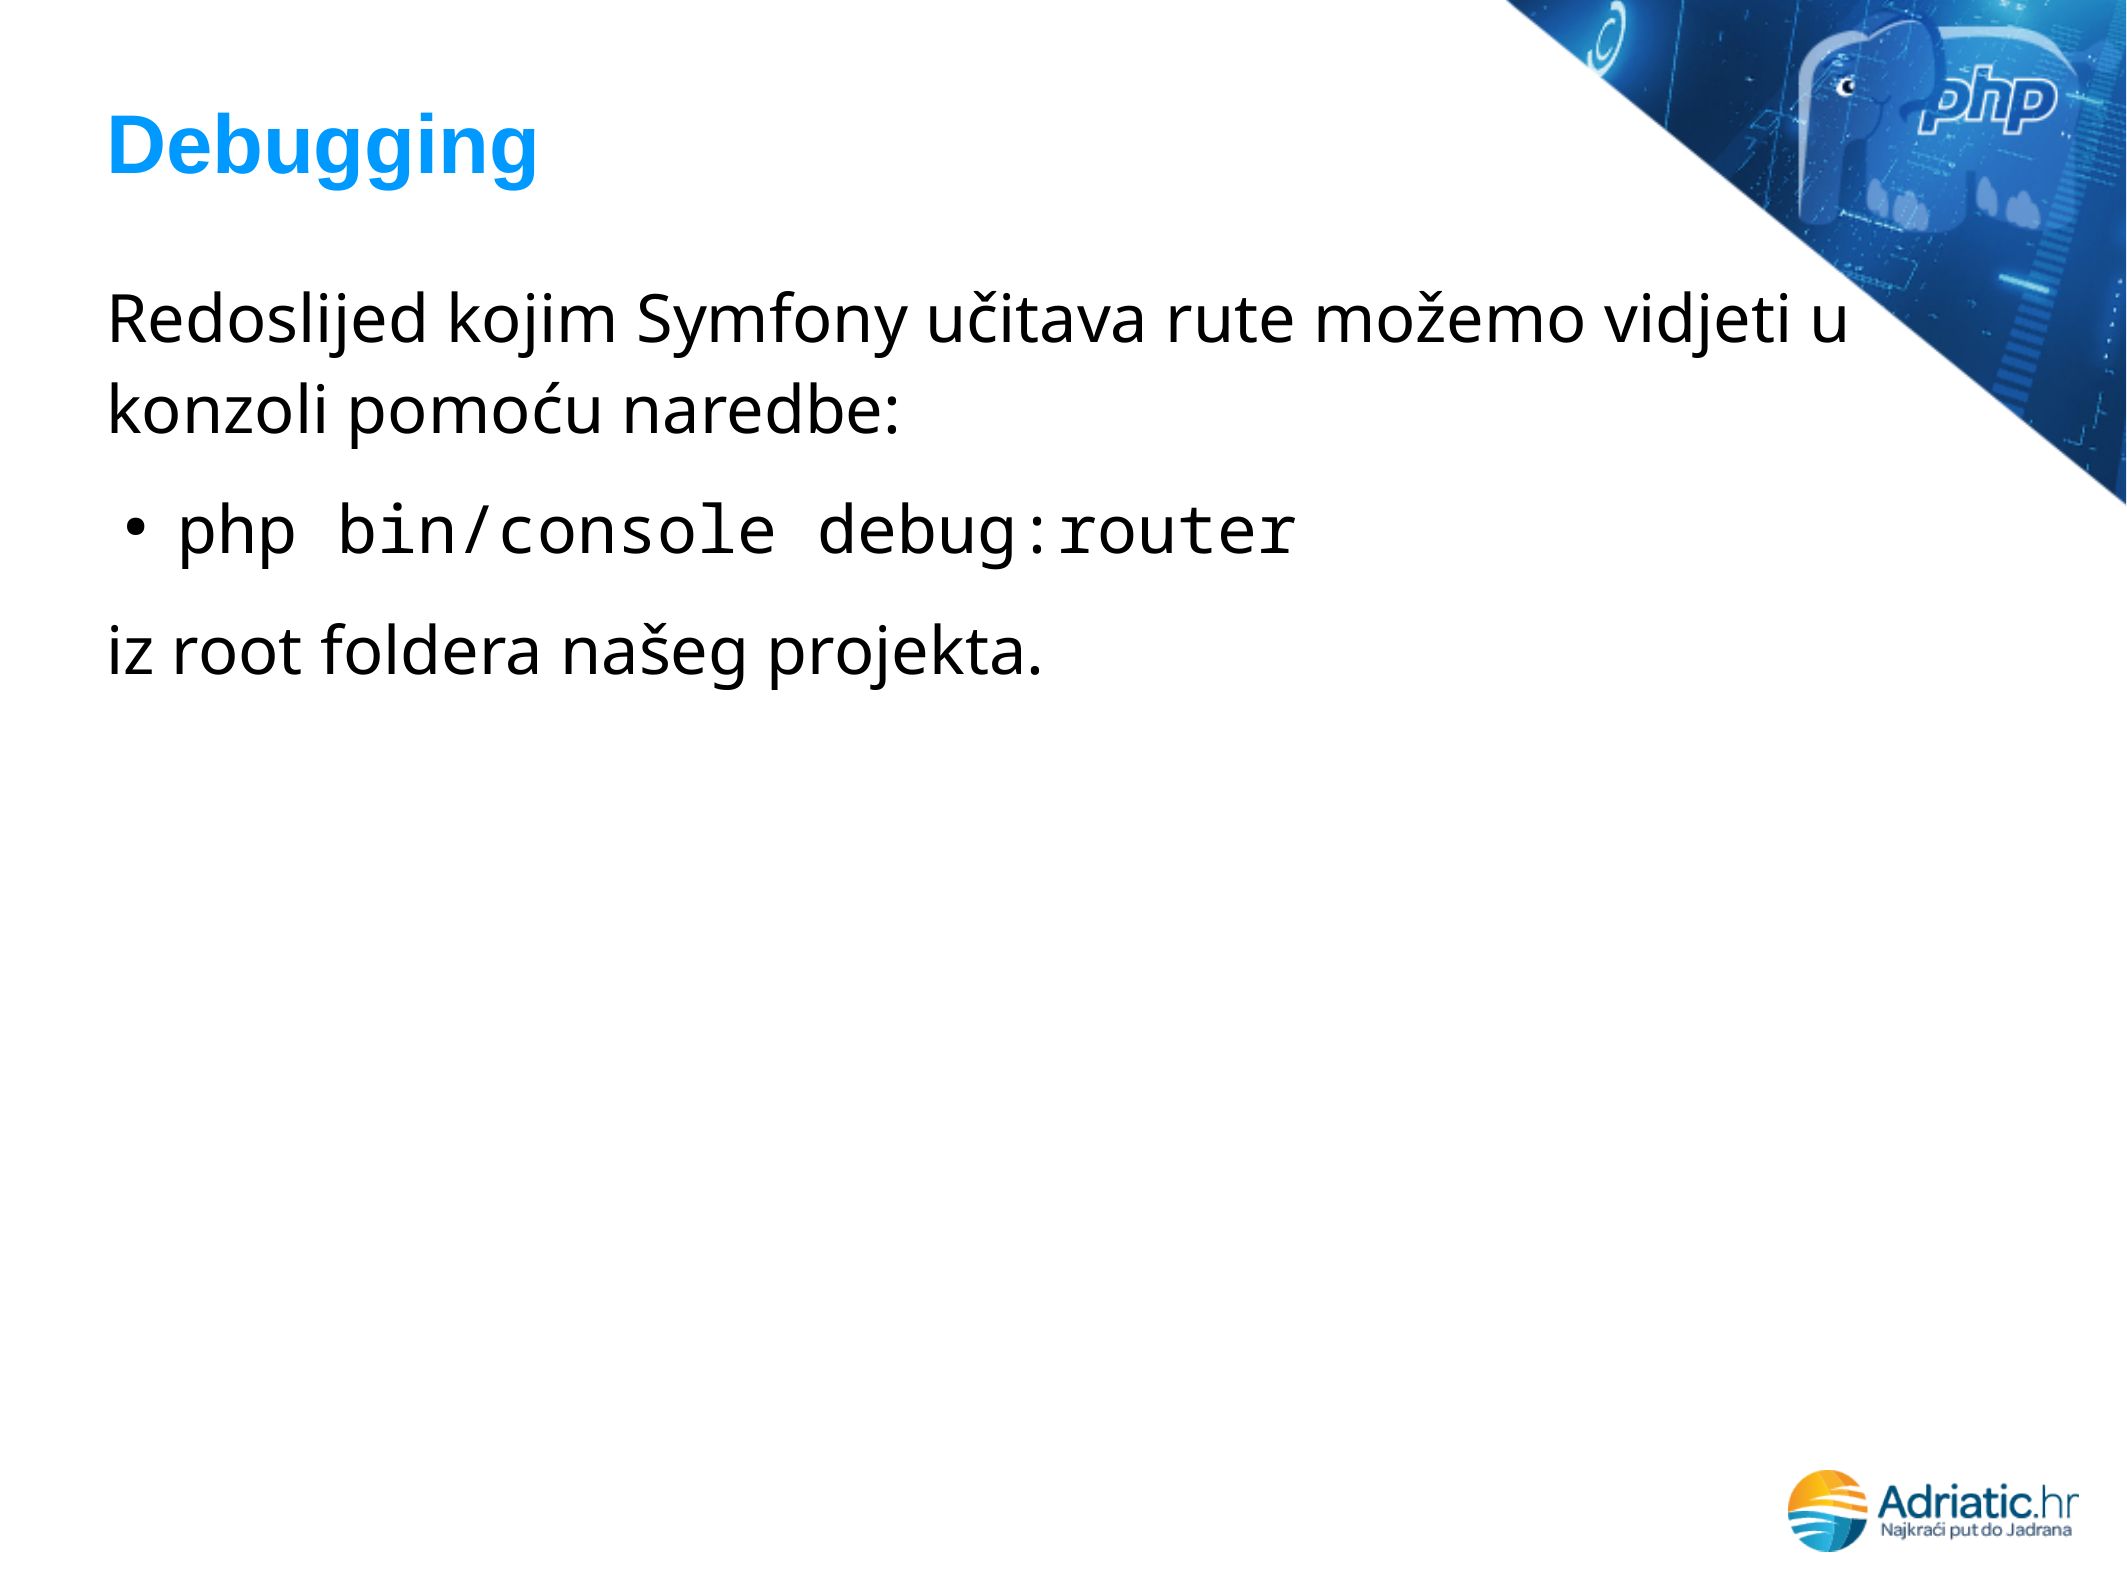

# Debugging
Redoslijed kojim Symfony učitava rute možemo vidjeti u konzoli pomoću naredbe:
php bin/console debug:router
iz root foldera našeg projekta.